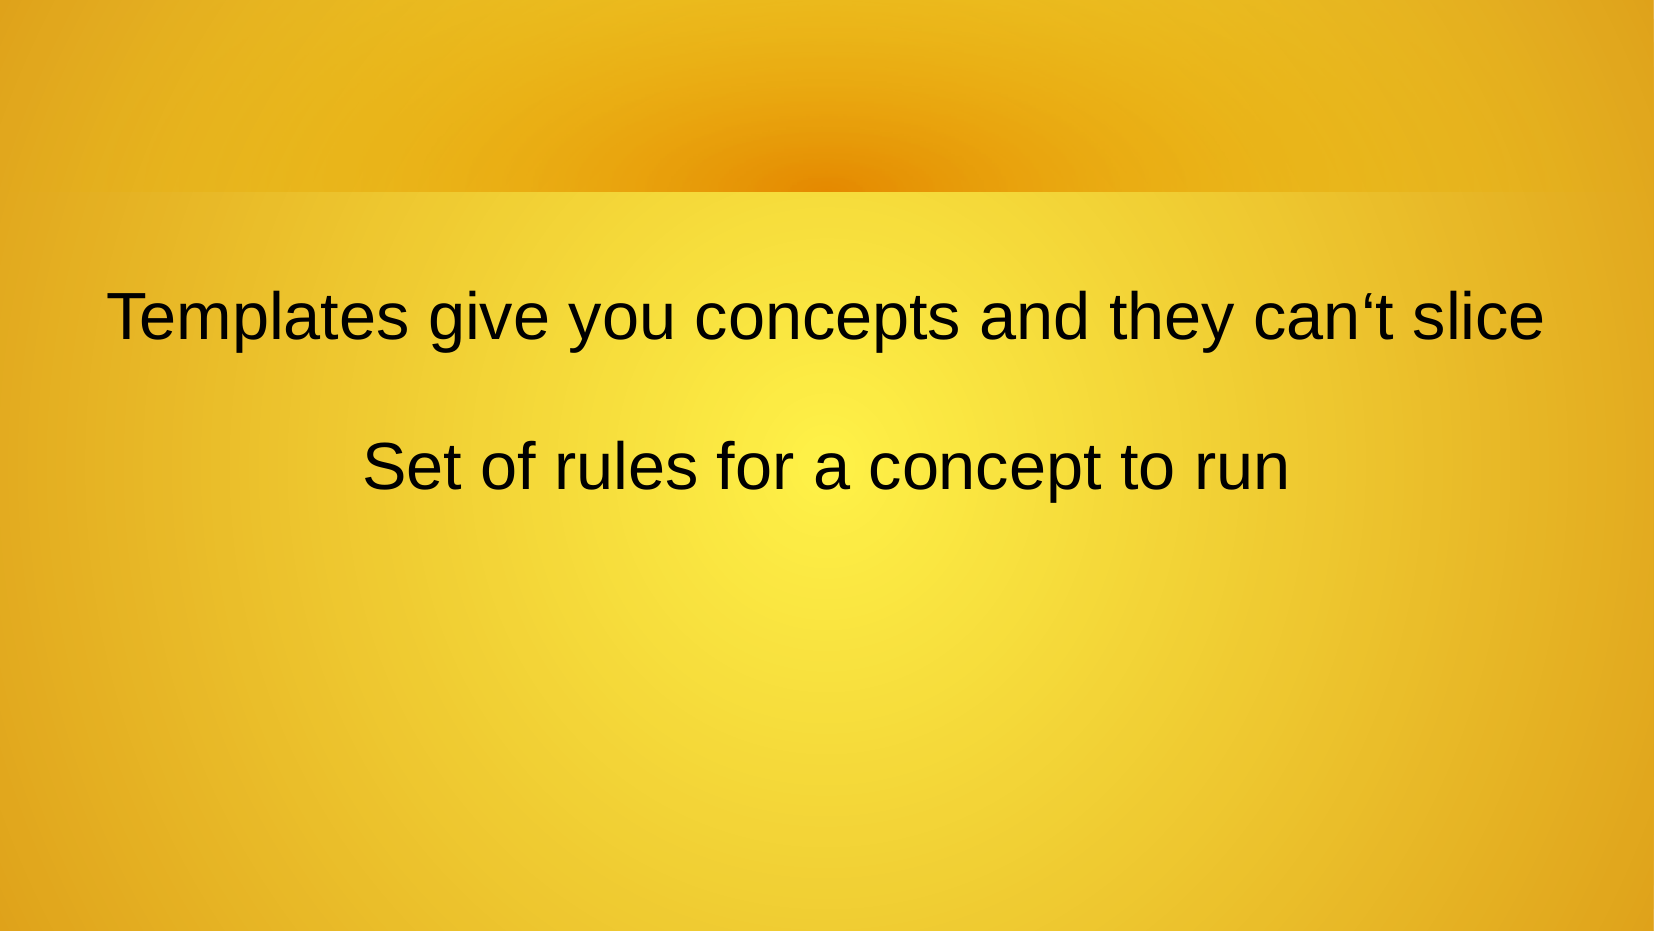

# Templates give you concepts and they can‘t slice
Set of rules for a concept to run